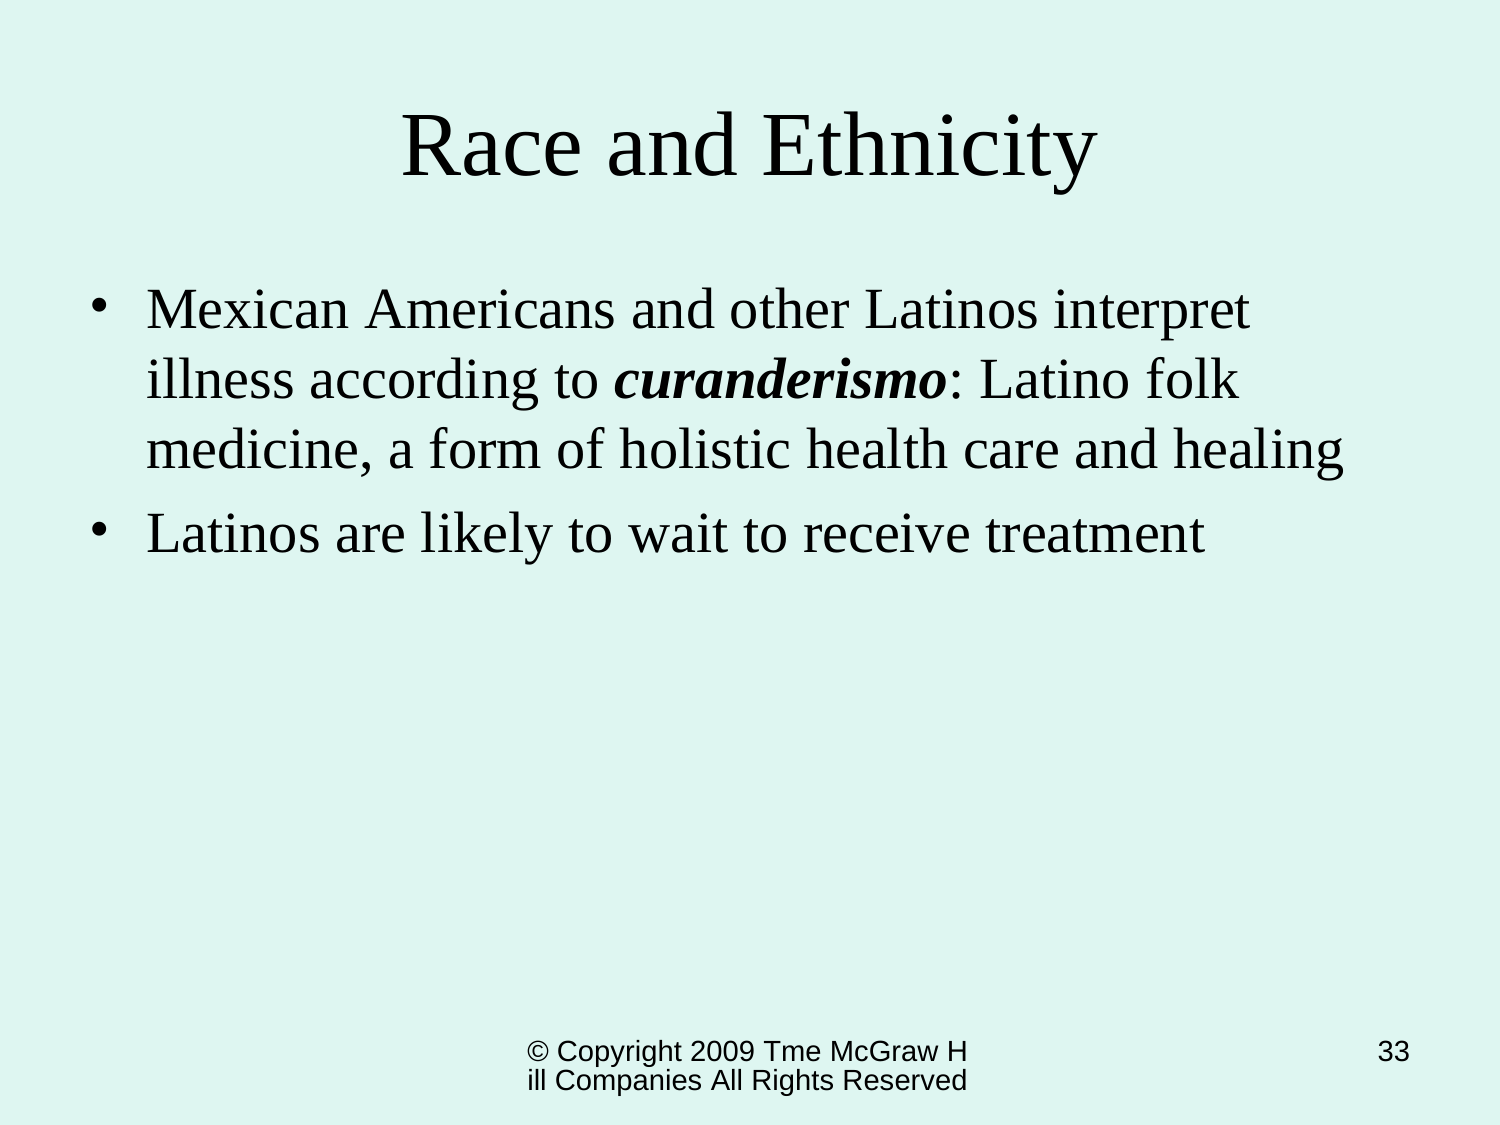

# Race and Ethnicity
Mexican Americans and other Latinos interpret illness according to curanderismo: Latino folk medicine, a form of holistic health care and healing
Latinos are likely to wait to receive treatment
© Copyright 2009 Tme McGraw Hill Companies All Rights Reserved
33